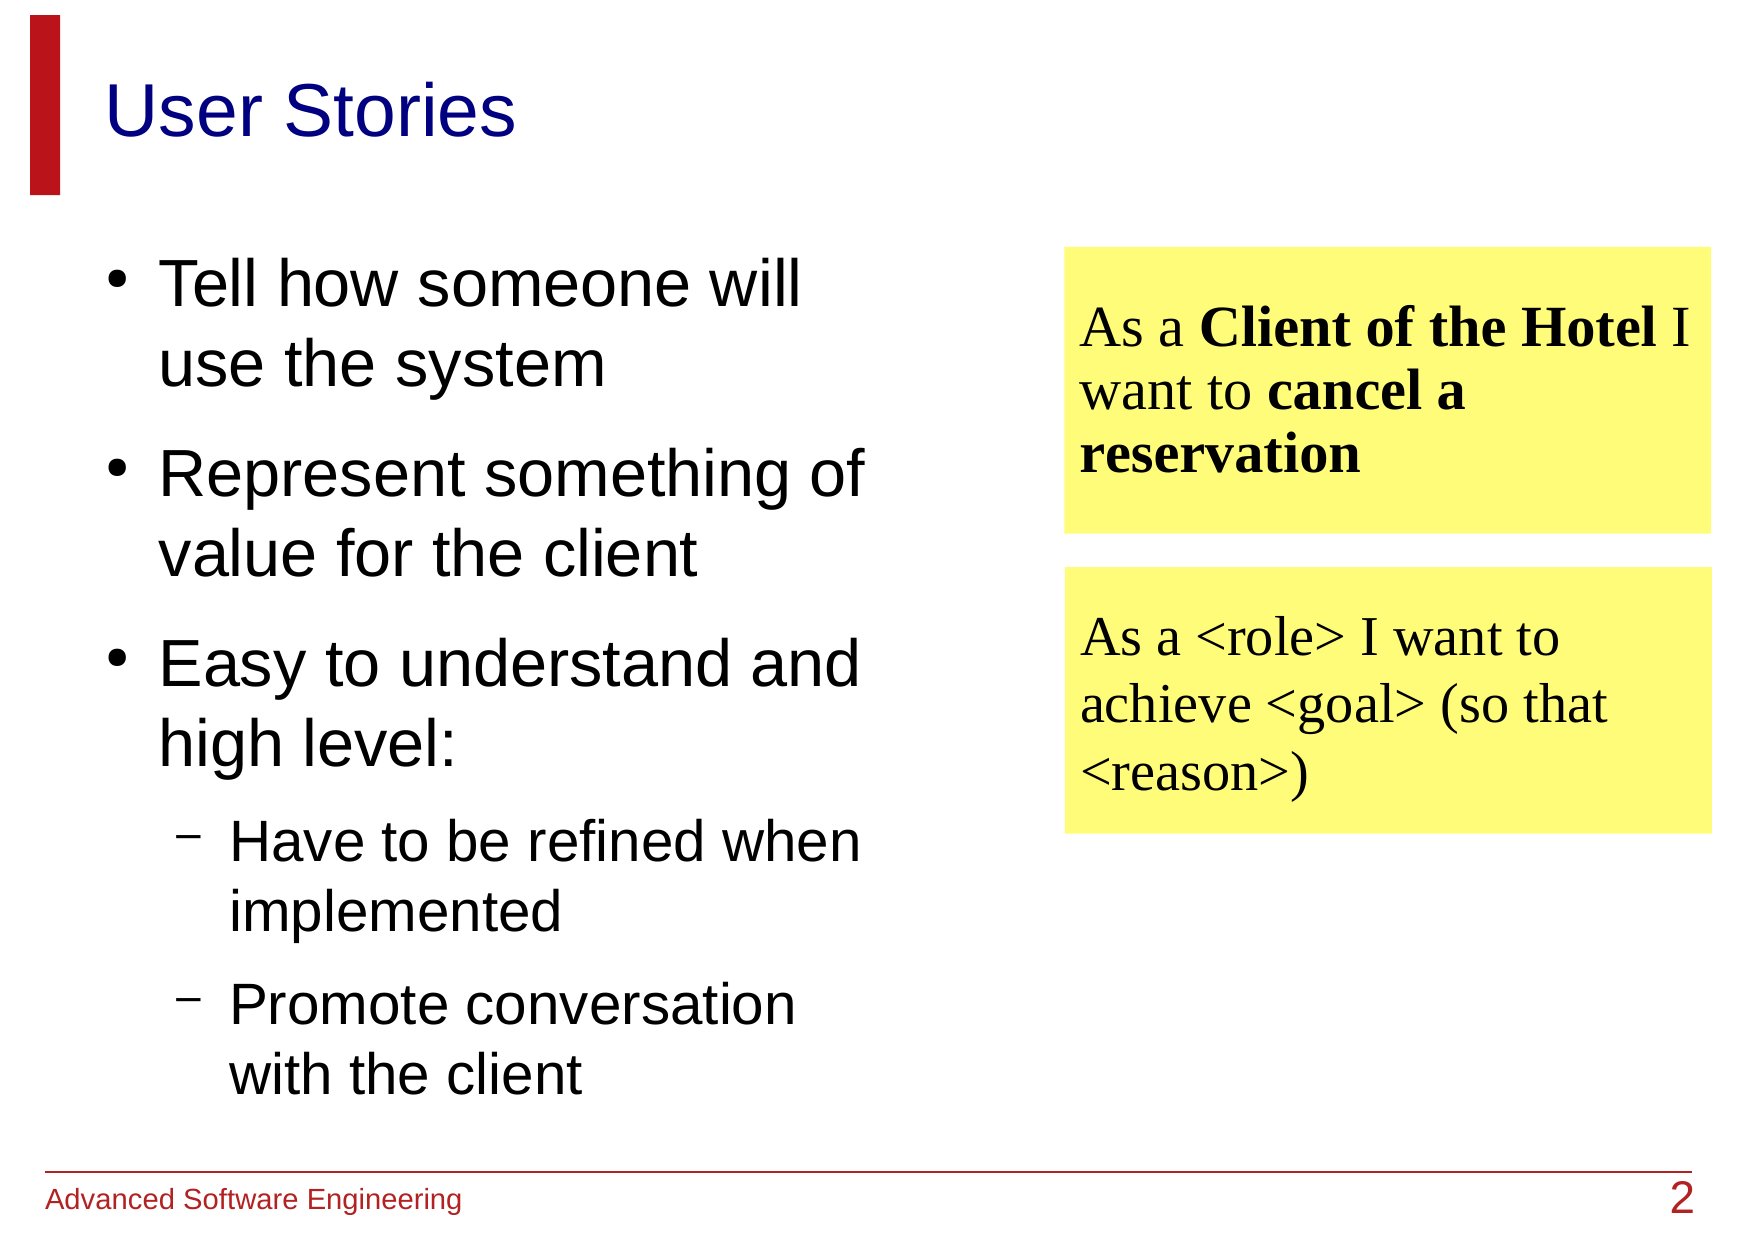

# User Stories
Tell how someone will use the system
Represent something of value for the client
Easy to understand and high level:
Have to be refined when implemented
Promote conversation with the client
As a Client of the Hotel I want to cancel a reservation
As a <role> I want to achieve <goal> (so that <reason>)
2
Advanced Software Engineering